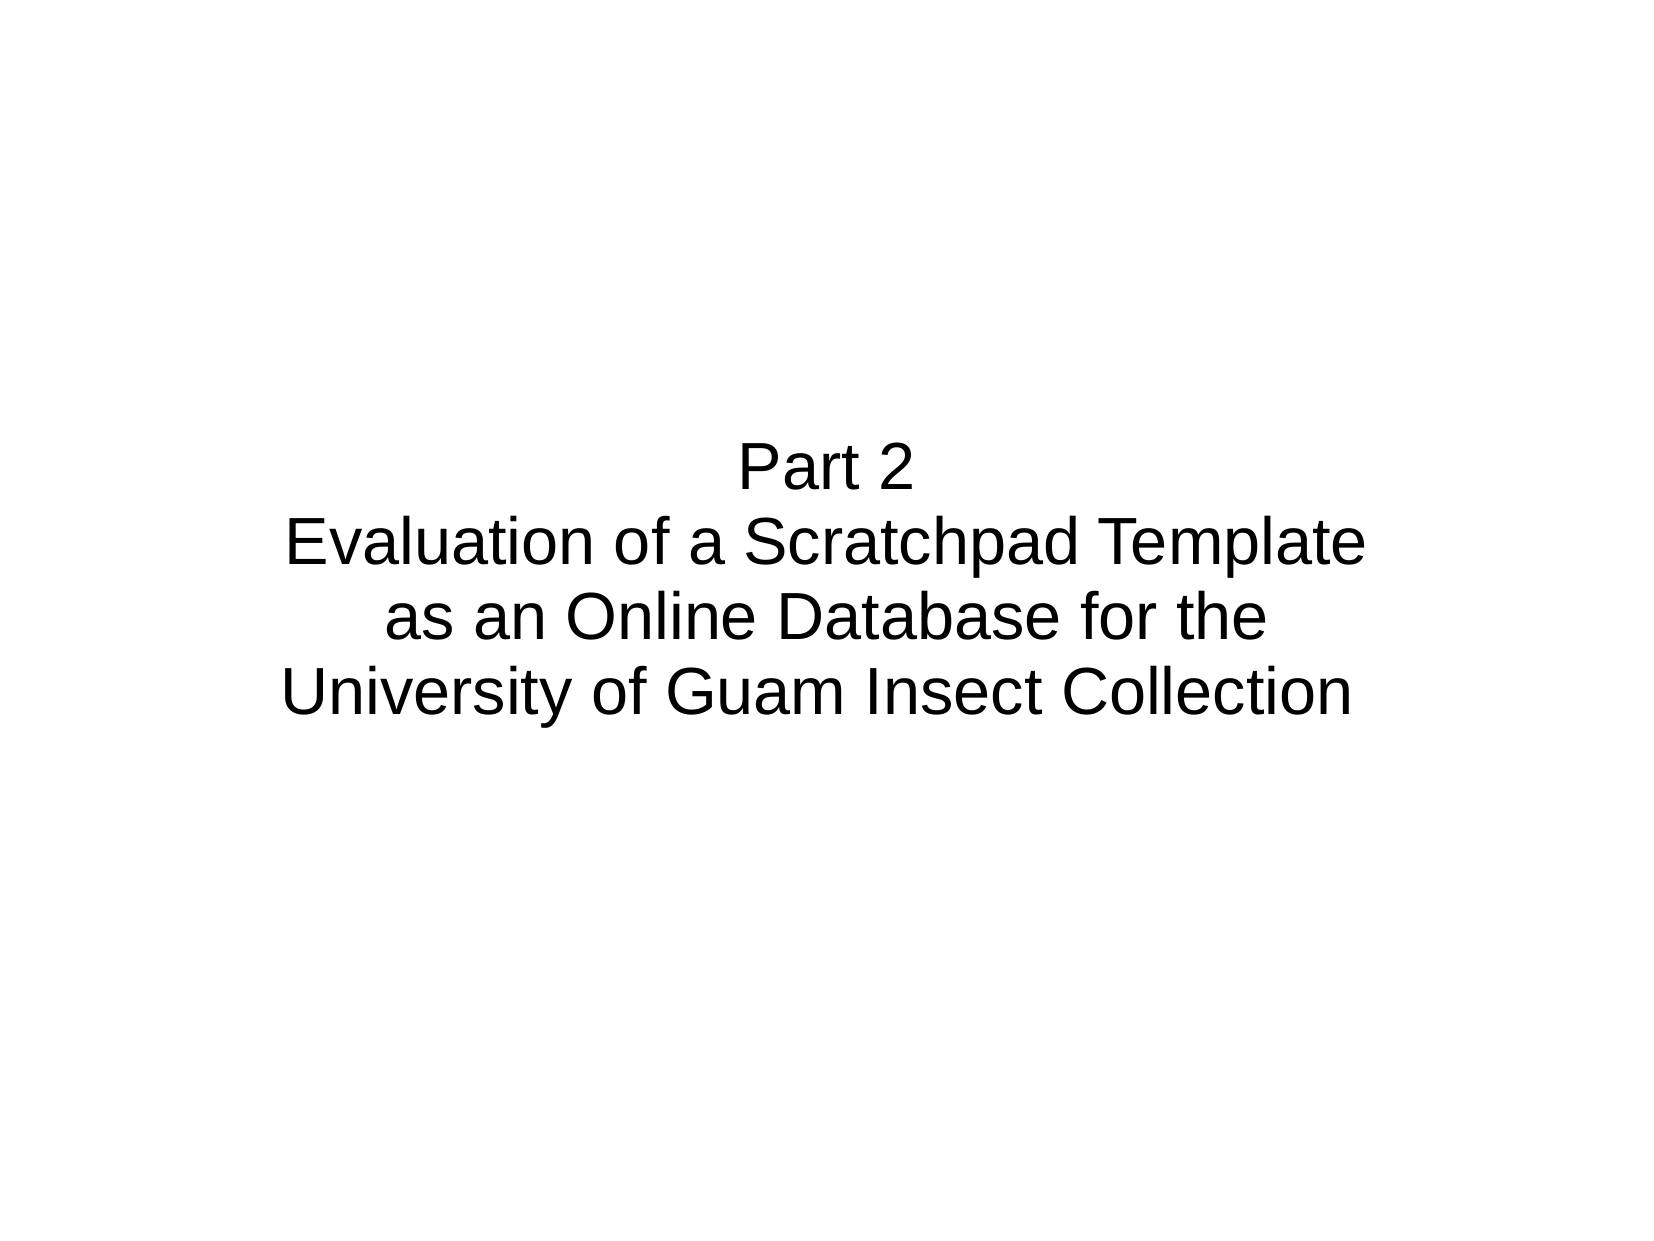

# Part 2
Evaluation of a Scratchpad Template
as an Online Database for the
University of Guam Insect Collection